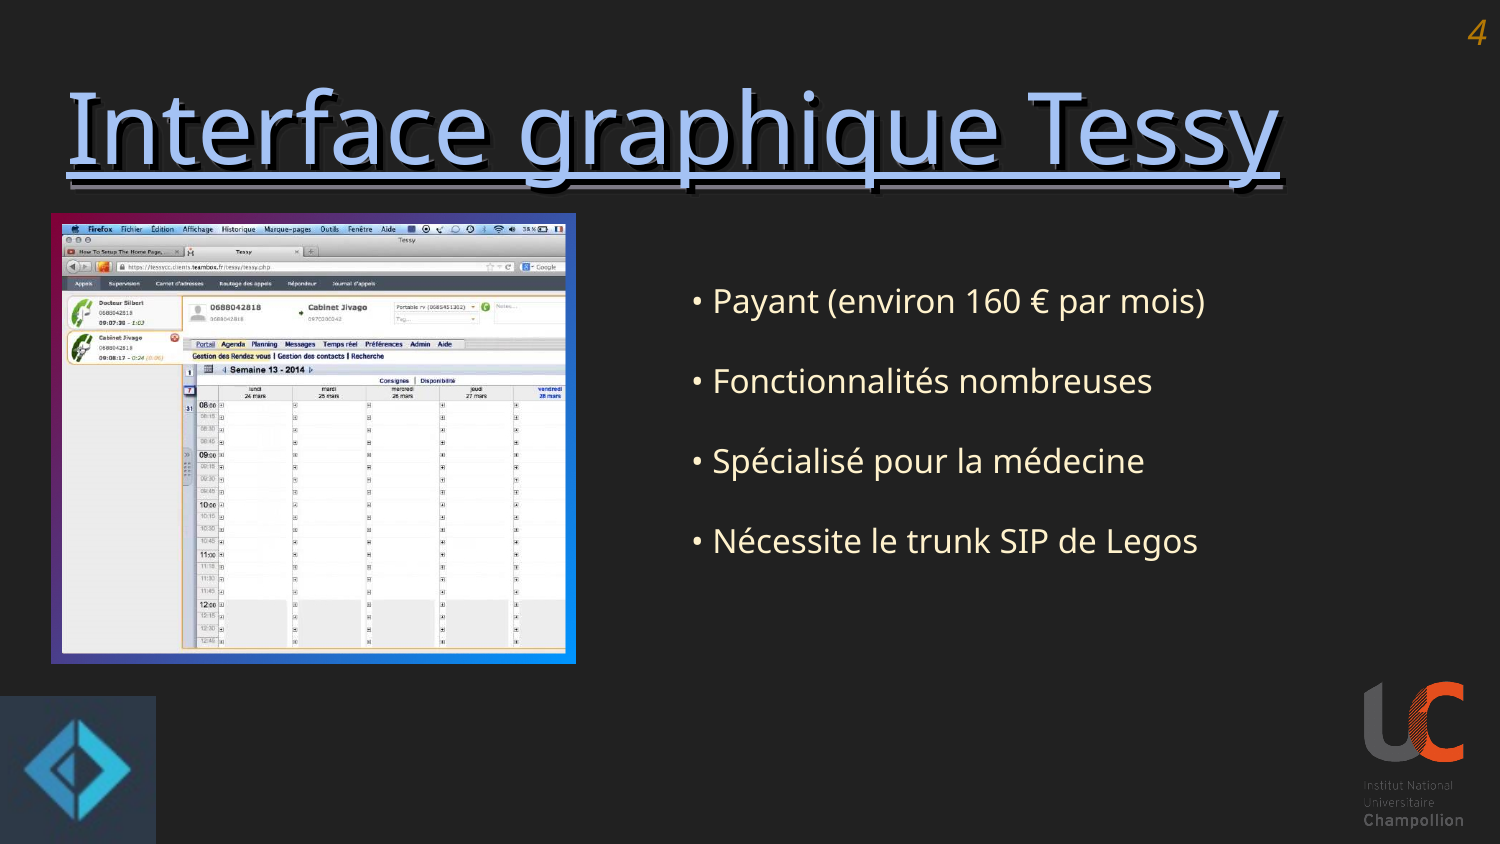

# Interface graphique Tessy
• Payant (environ 160 € par mois)
• Fonctionnalités nombreuses
• Spécialisé pour la médecine
• Nécessite le trunk SIP de Legos